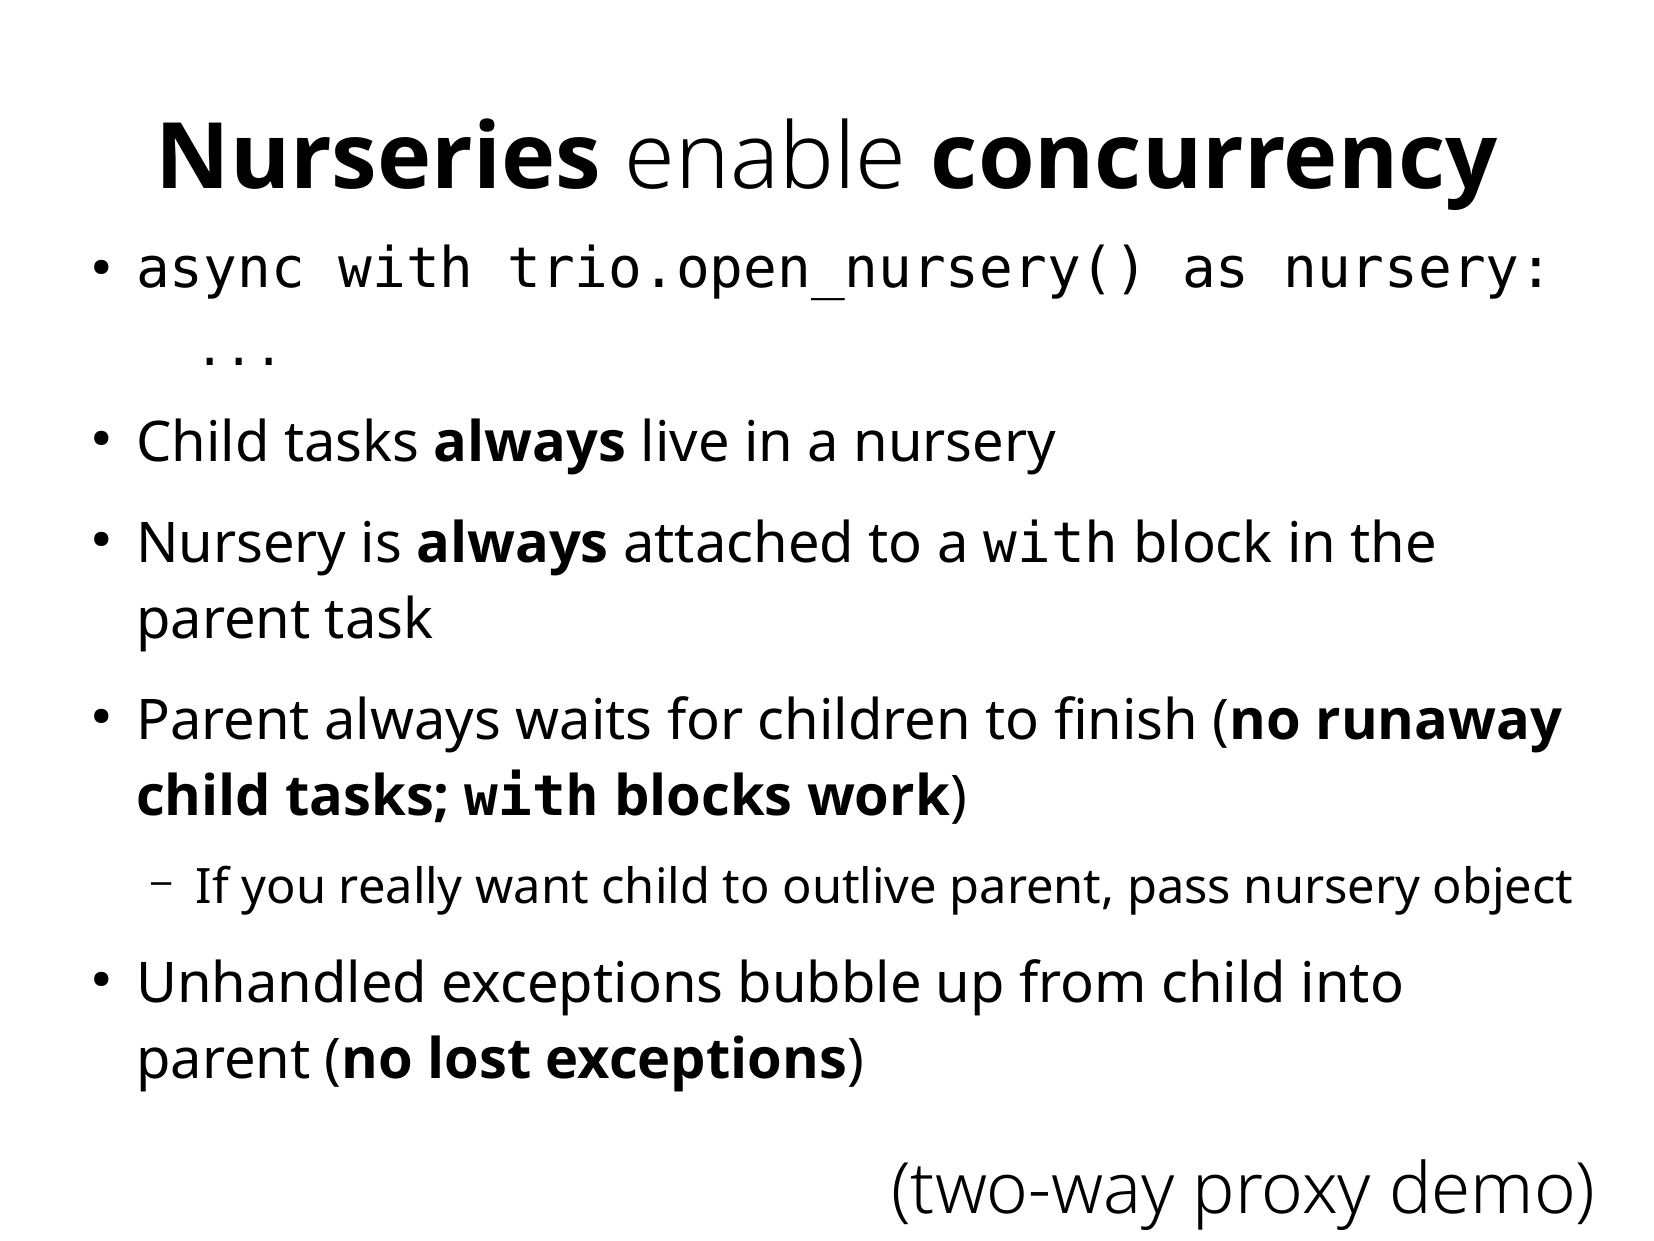

# Nurseries enable concurrency
async with trio.open_nursery() as nursery:
...
Child tasks always live in a nursery
Nursery is always attached to a with block in the parent task
Parent always waits for children to finish (no runaway child tasks; with blocks work)
If you really want child to outlive parent, pass nursery object
Unhandled exceptions bubble up from child into parent (no lost exceptions)
(two-way proxy demo)